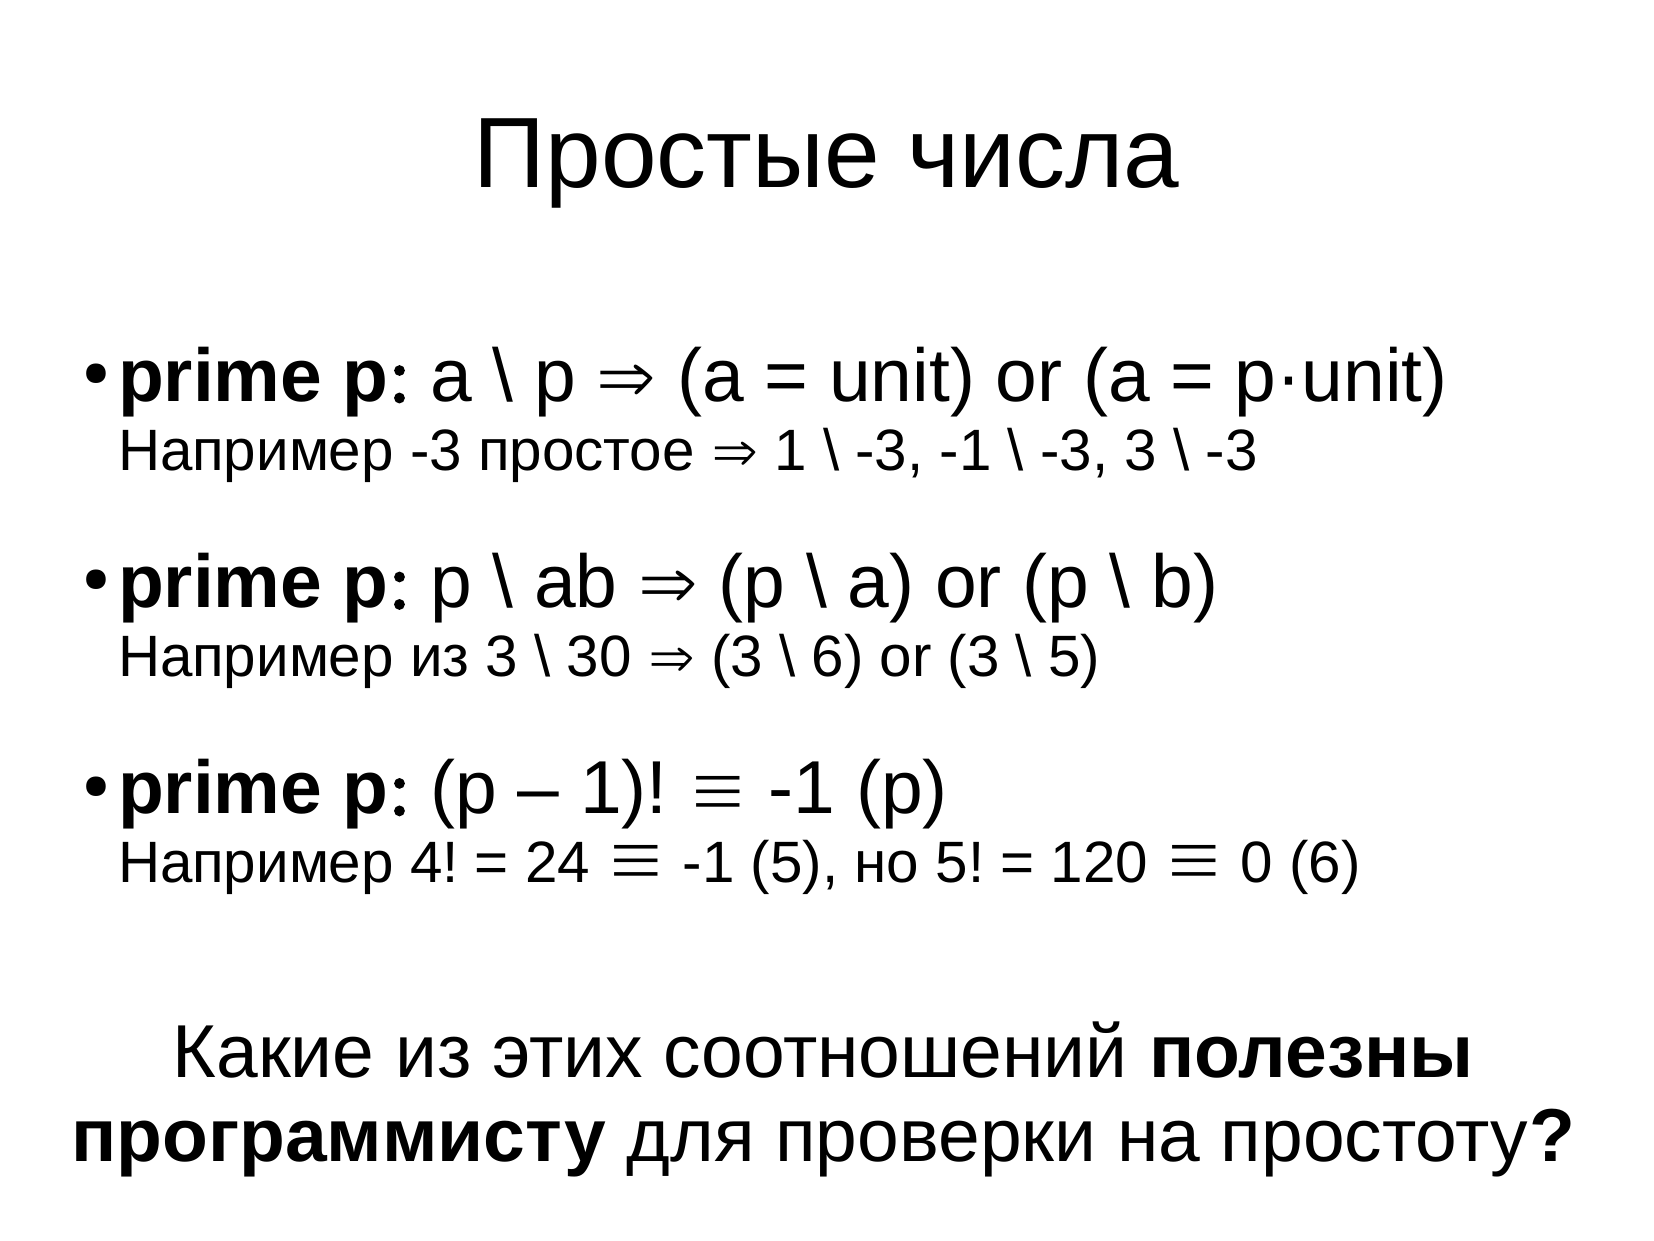

# Простые числа
prime p: a \ p ⇒ (a = unit) or (a = p·unit)
Например -3 простое ⇒ 1 \ -3, -1 \ -3, 3 \ -3
prime p: p \ ab ⇒ (p \ a) or (p \ b)
Например из 3 \ 30 ⇒ (3 \ 6) or (3 \ 5)
prime p: (p – 1)! º -1 (p)
Например 4! = 24 º -1 (5), но 5! = 120 º 0 (6)
Какие из этих соотношений полезны программисту для проверки на простоту?